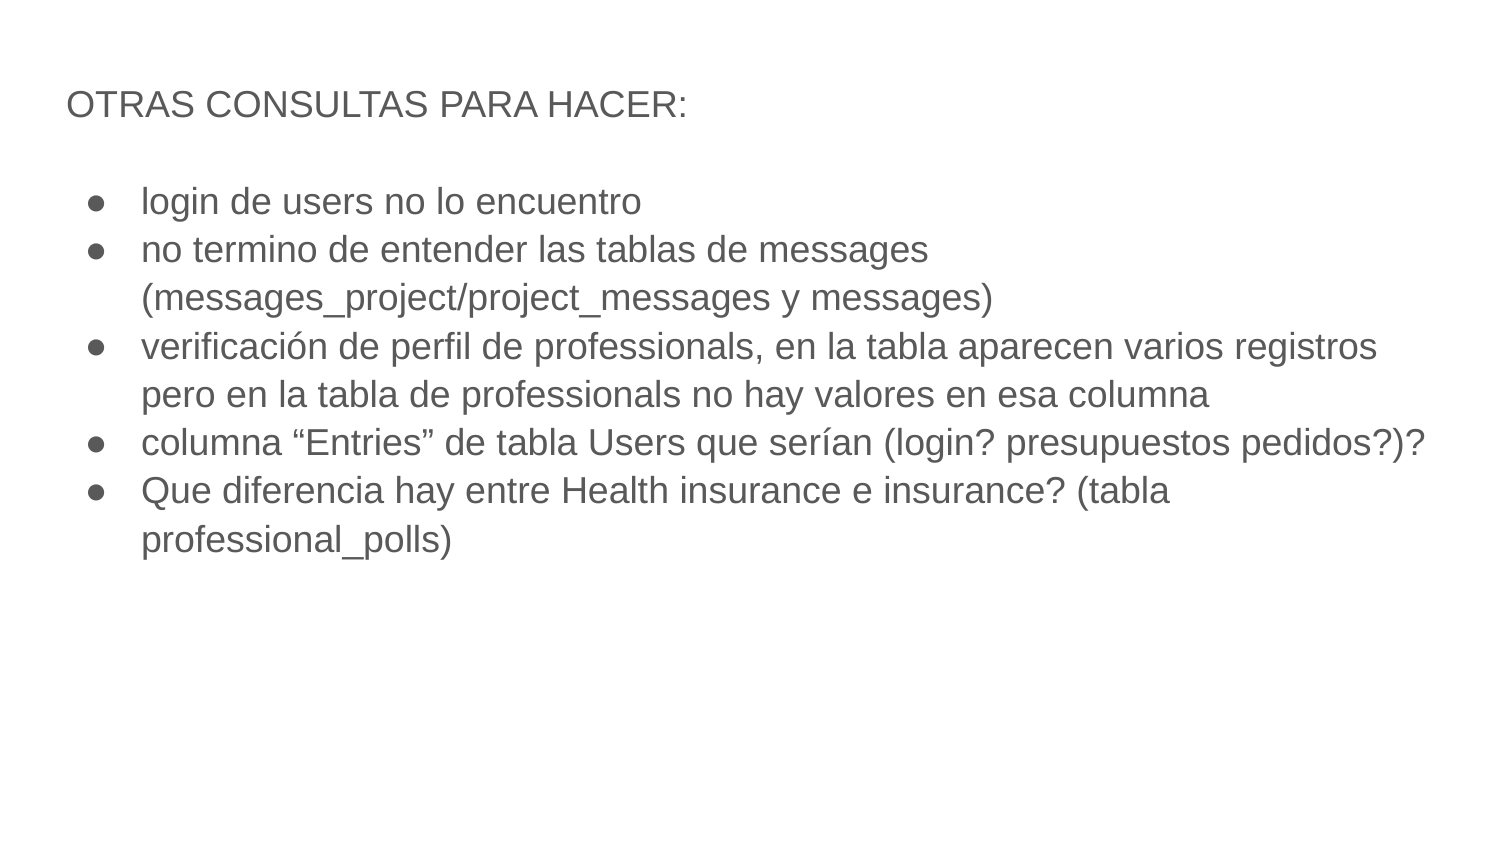

# OTRAS CONSULTAS PARA HACER:
login de users no lo encuentro
no termino de entender las tablas de messages (messages_project/project_messages y messages)
verificación de perfil de professionals, en la tabla aparecen varios registros pero en la tabla de professionals no hay valores en esa columna
columna “Entries” de tabla Users que serían (login? presupuestos pedidos?)?
Que diferencia hay entre Health insurance e insurance? (tabla professional_polls)